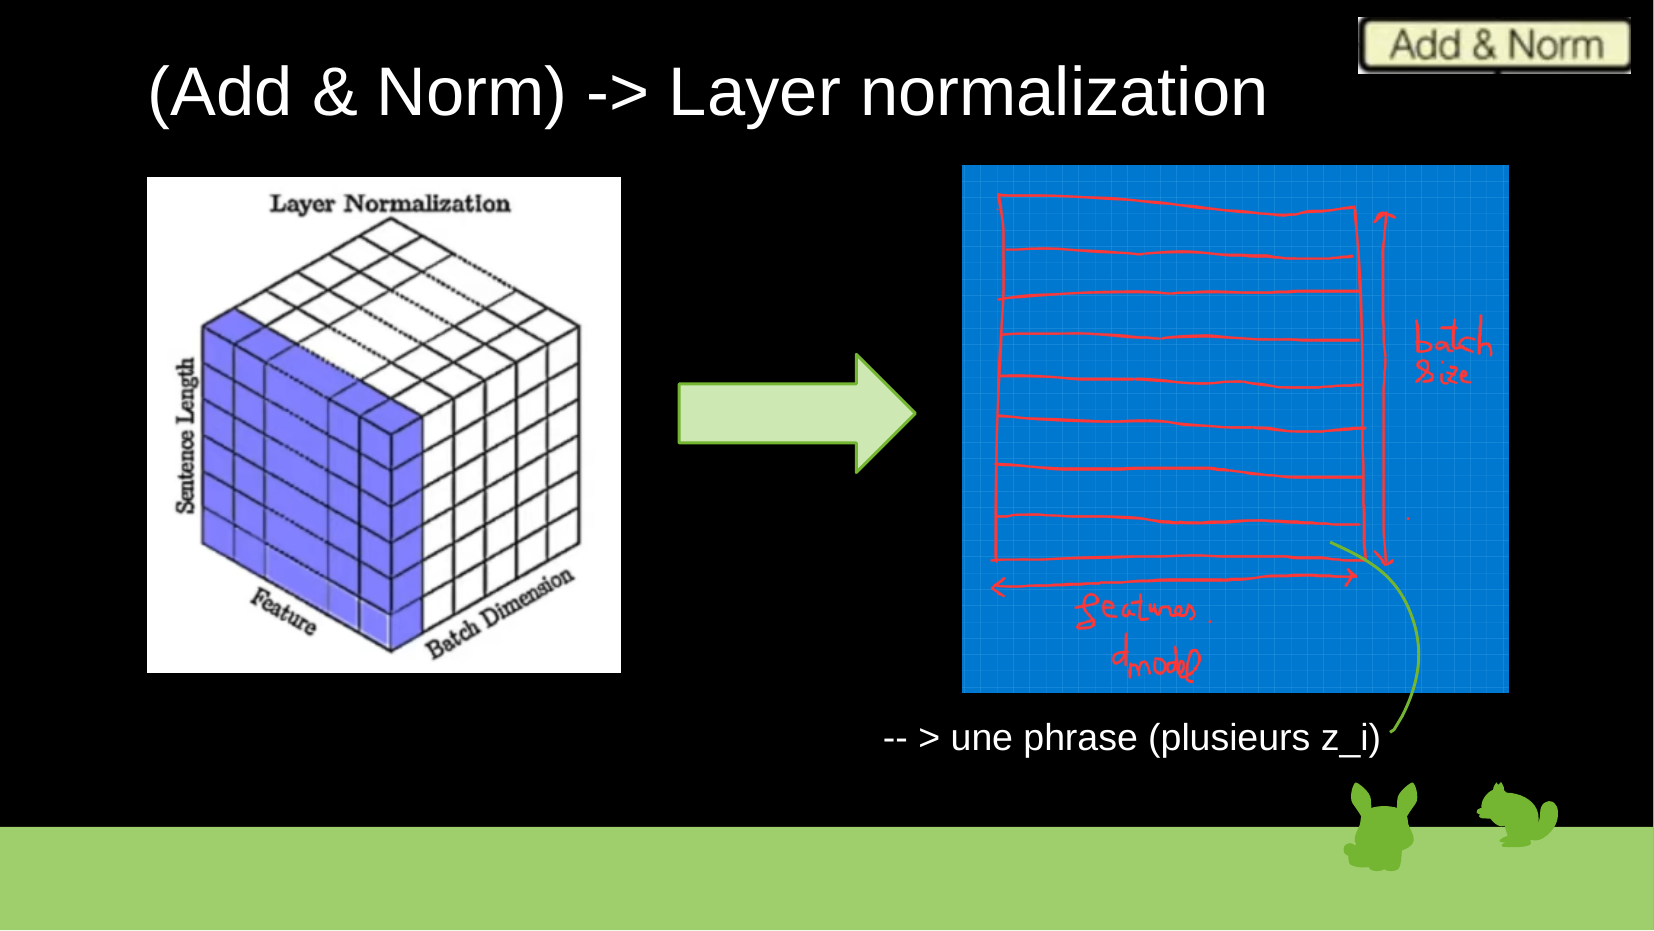

# (Add & Norm) -> Layer normalization
512
-- > une phrase (plusieurs z_i)